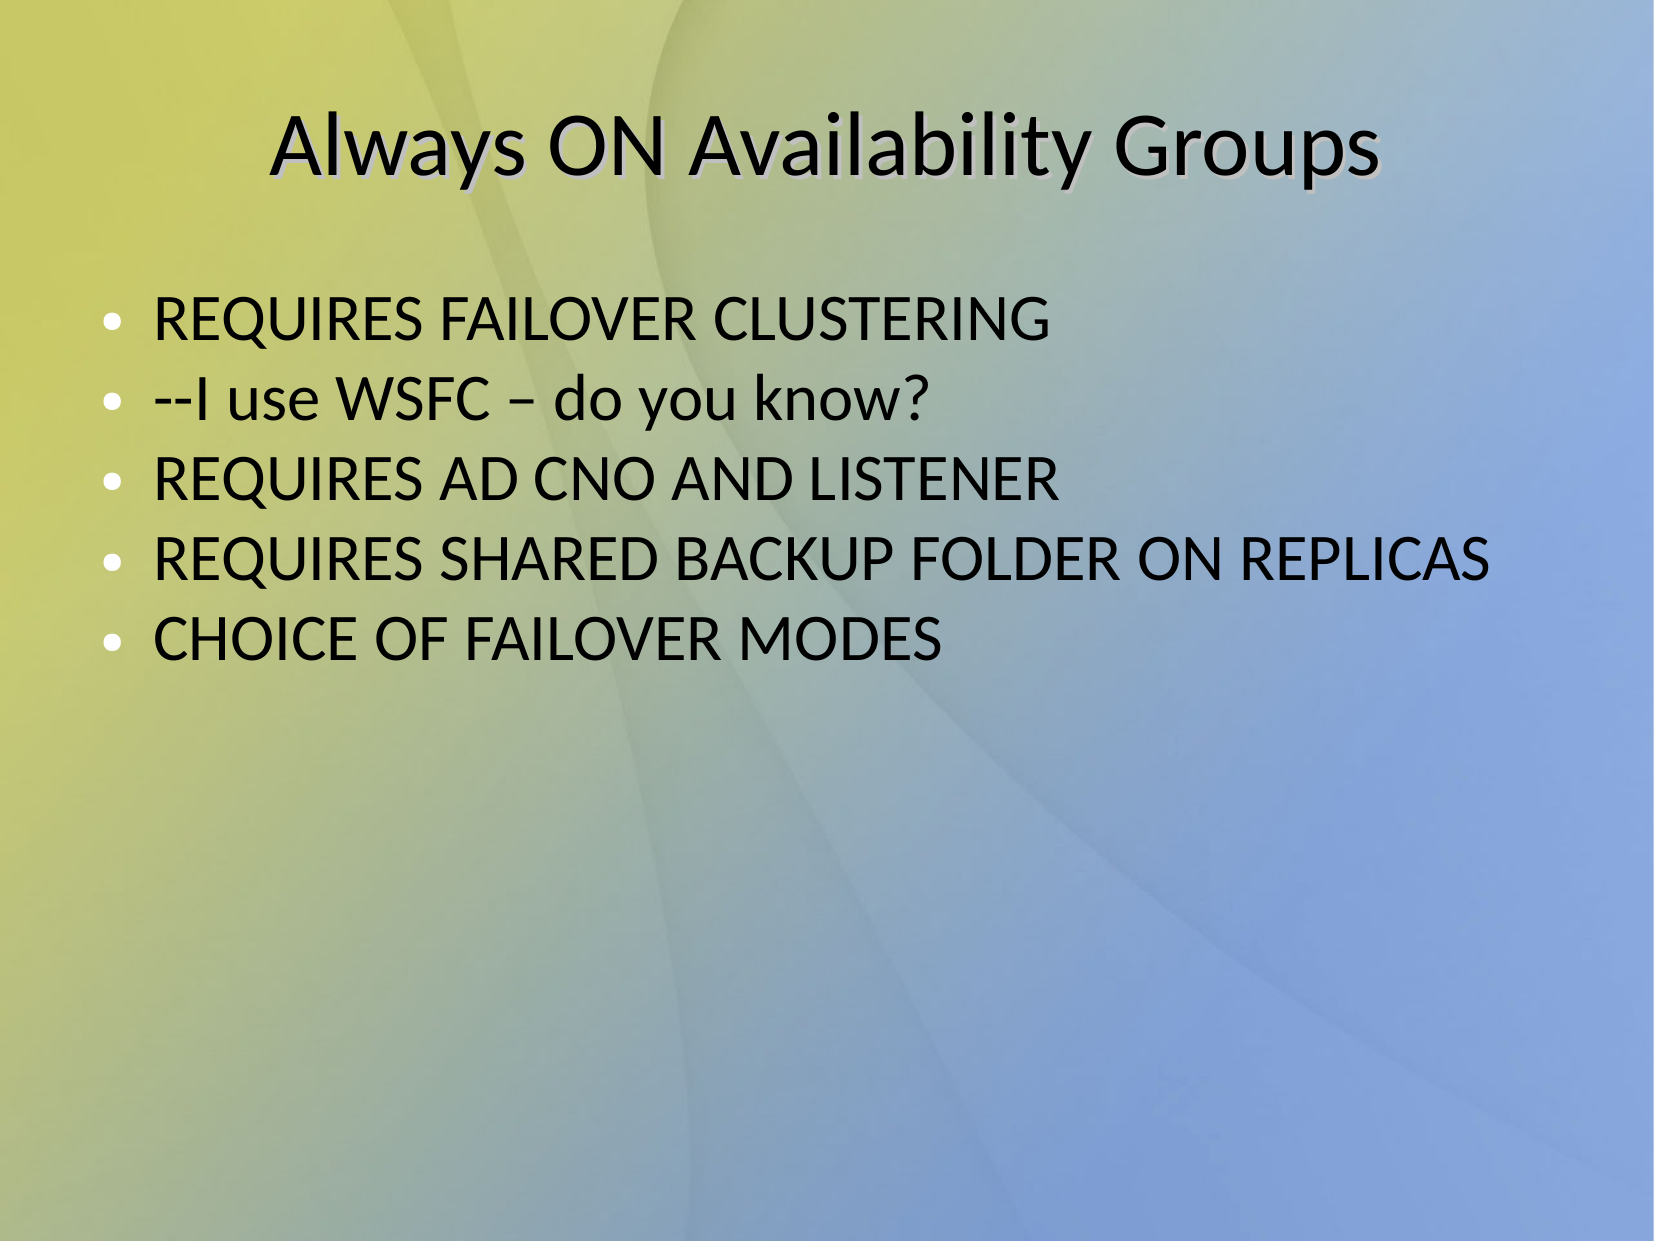

# Always ON Availability Groups
REQUIRES FAILOVER CLUSTERING
--I use WSFC – do you know?
REQUIRES AD CNO AND LISTENER
REQUIRES SHARED BACKUP FOLDER ON REPLICAS
CHOICE OF FAILOVER MODES